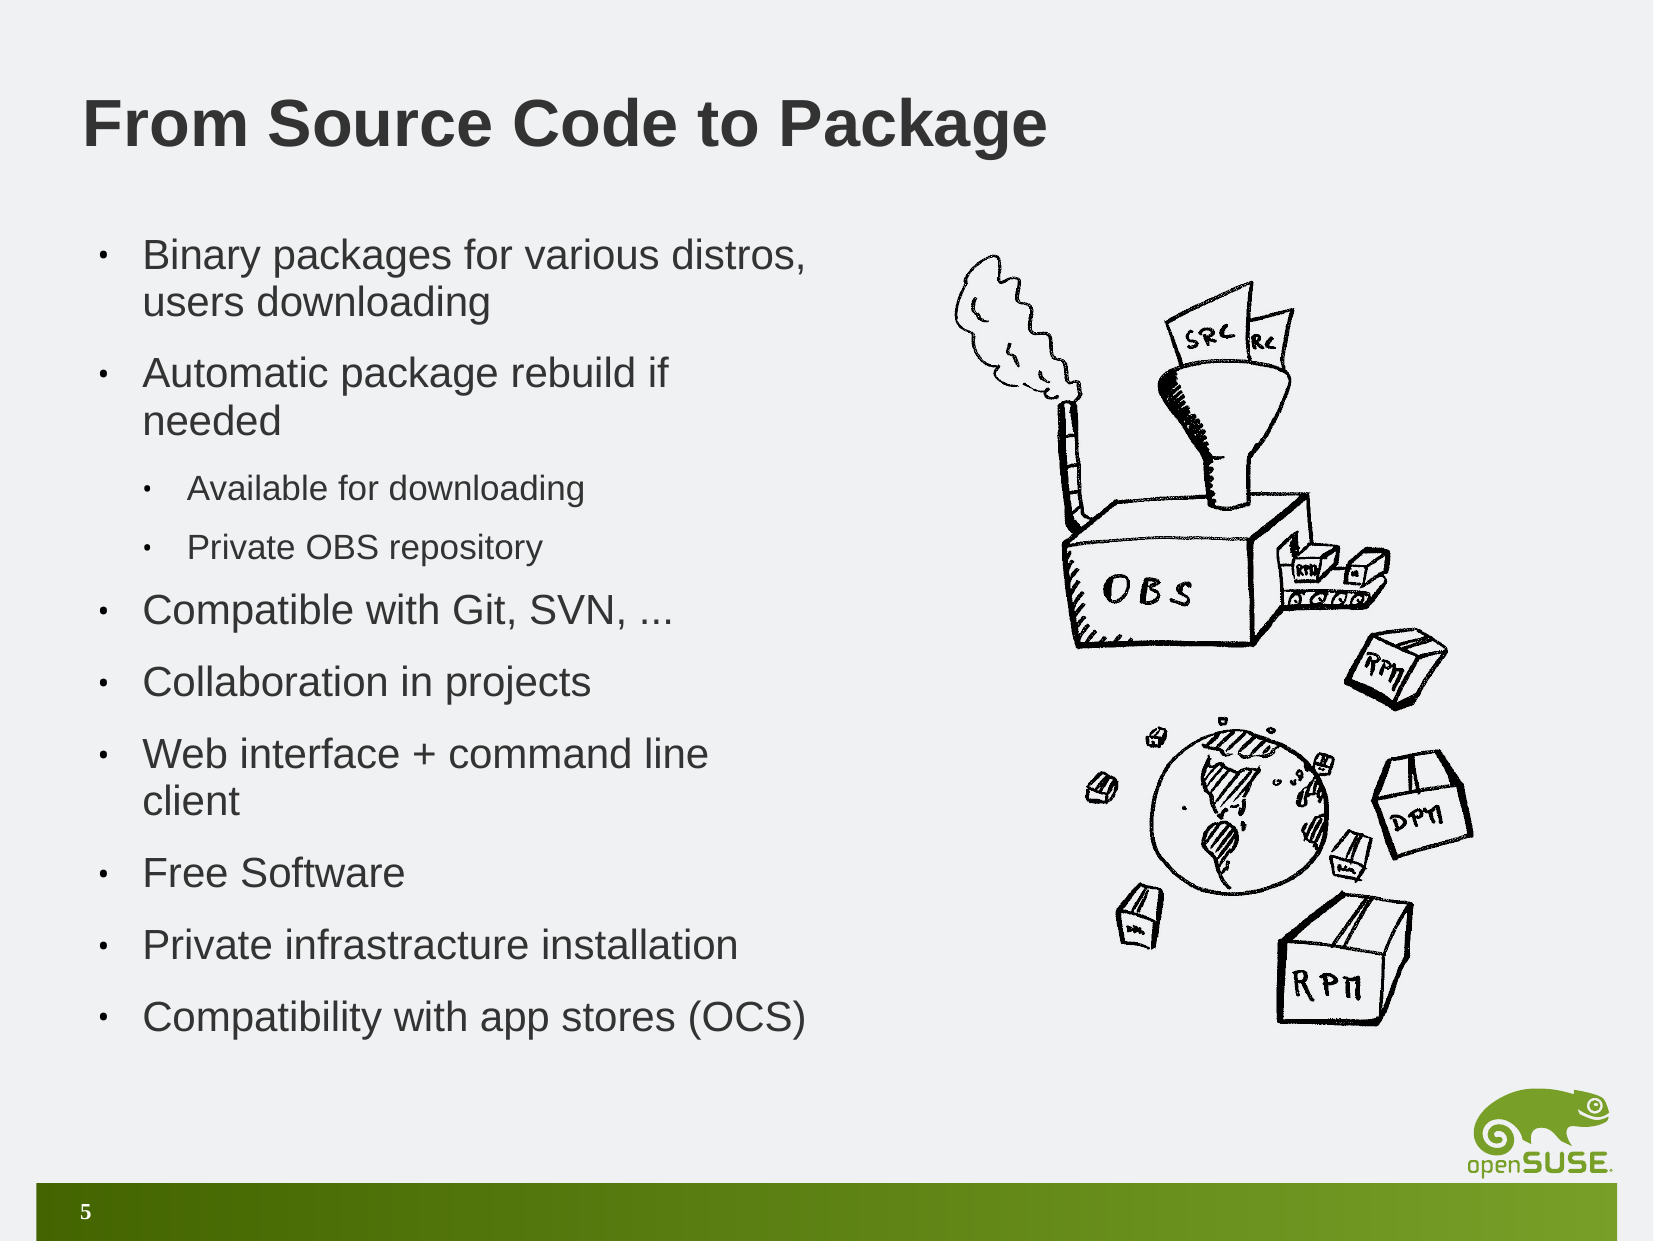

# From Source Code to Package
Binary packages for various distros, users downloading
Automatic package rebuild if needed
Available for downloading
Private OBS repository
Compatible with Git, SVN, ...
Collaboration in projects
Web interface + command line client
Free Software
Private infrastracture installation
Compatibility with app stores (OCS)
5